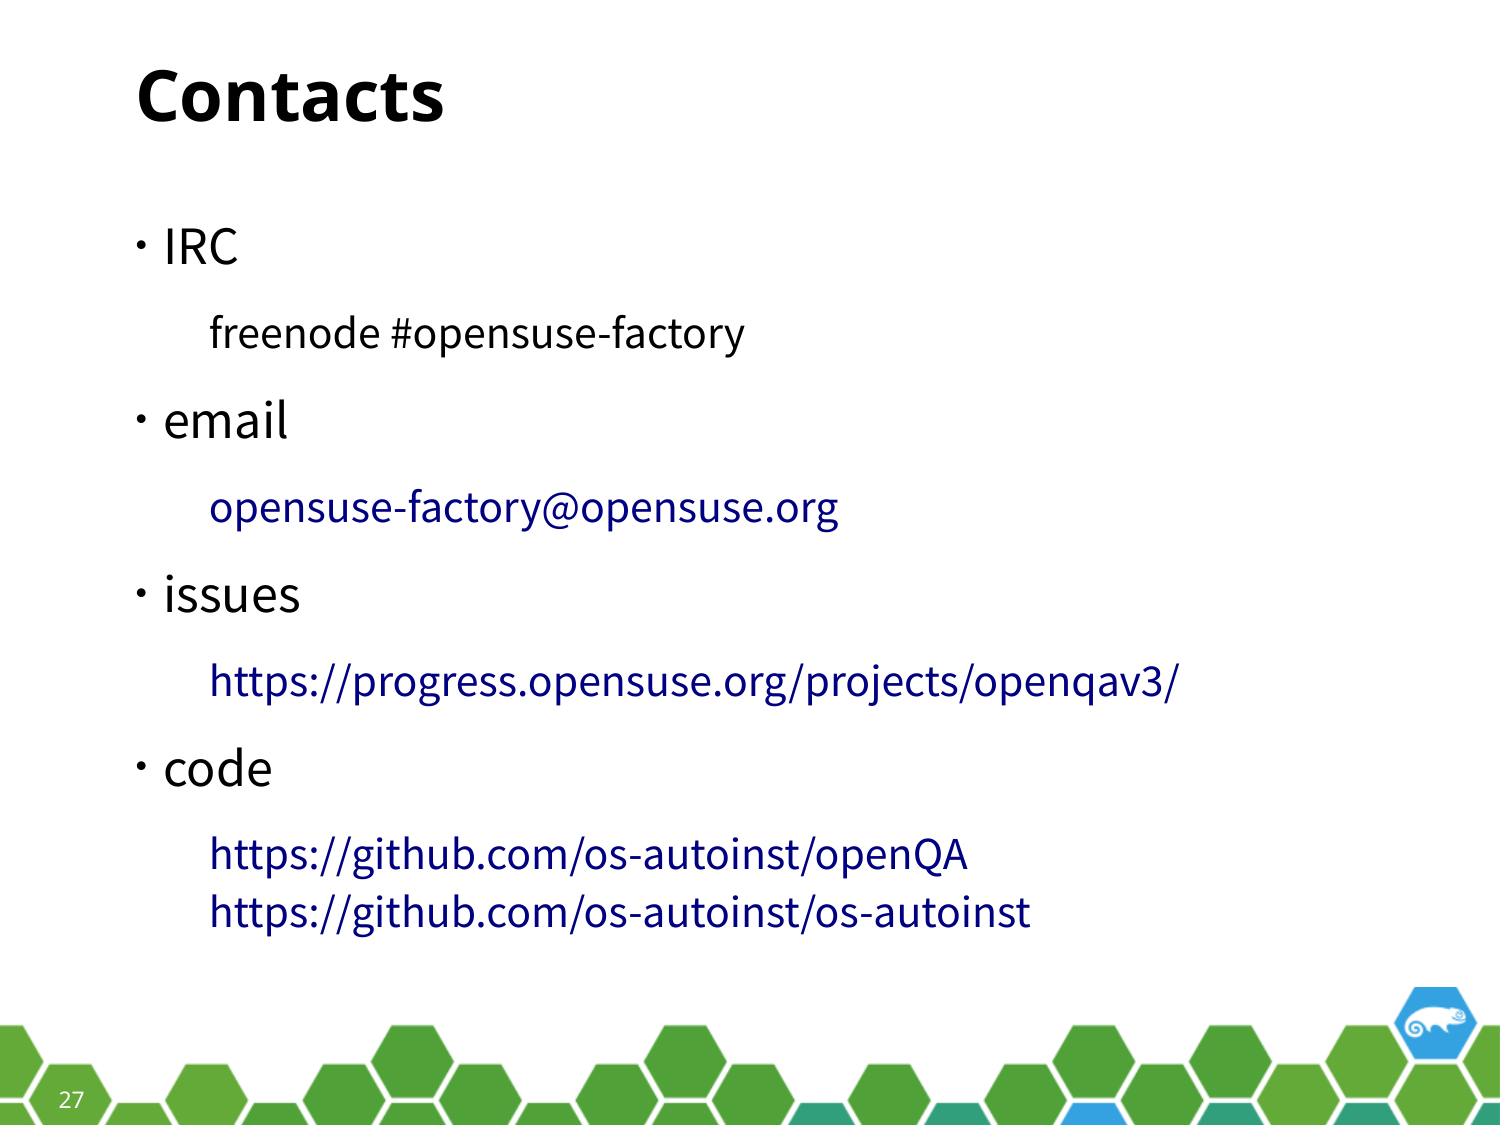

# Contacts
IRC
freenode #opensuse-factory
email
opensuse-factory@opensuse.org
issues
https://progress.opensuse.org/projects/openqav3/
code
https://github.com/os-autoinst/openQA	https://github.com/os-autoinst/os-autoinst